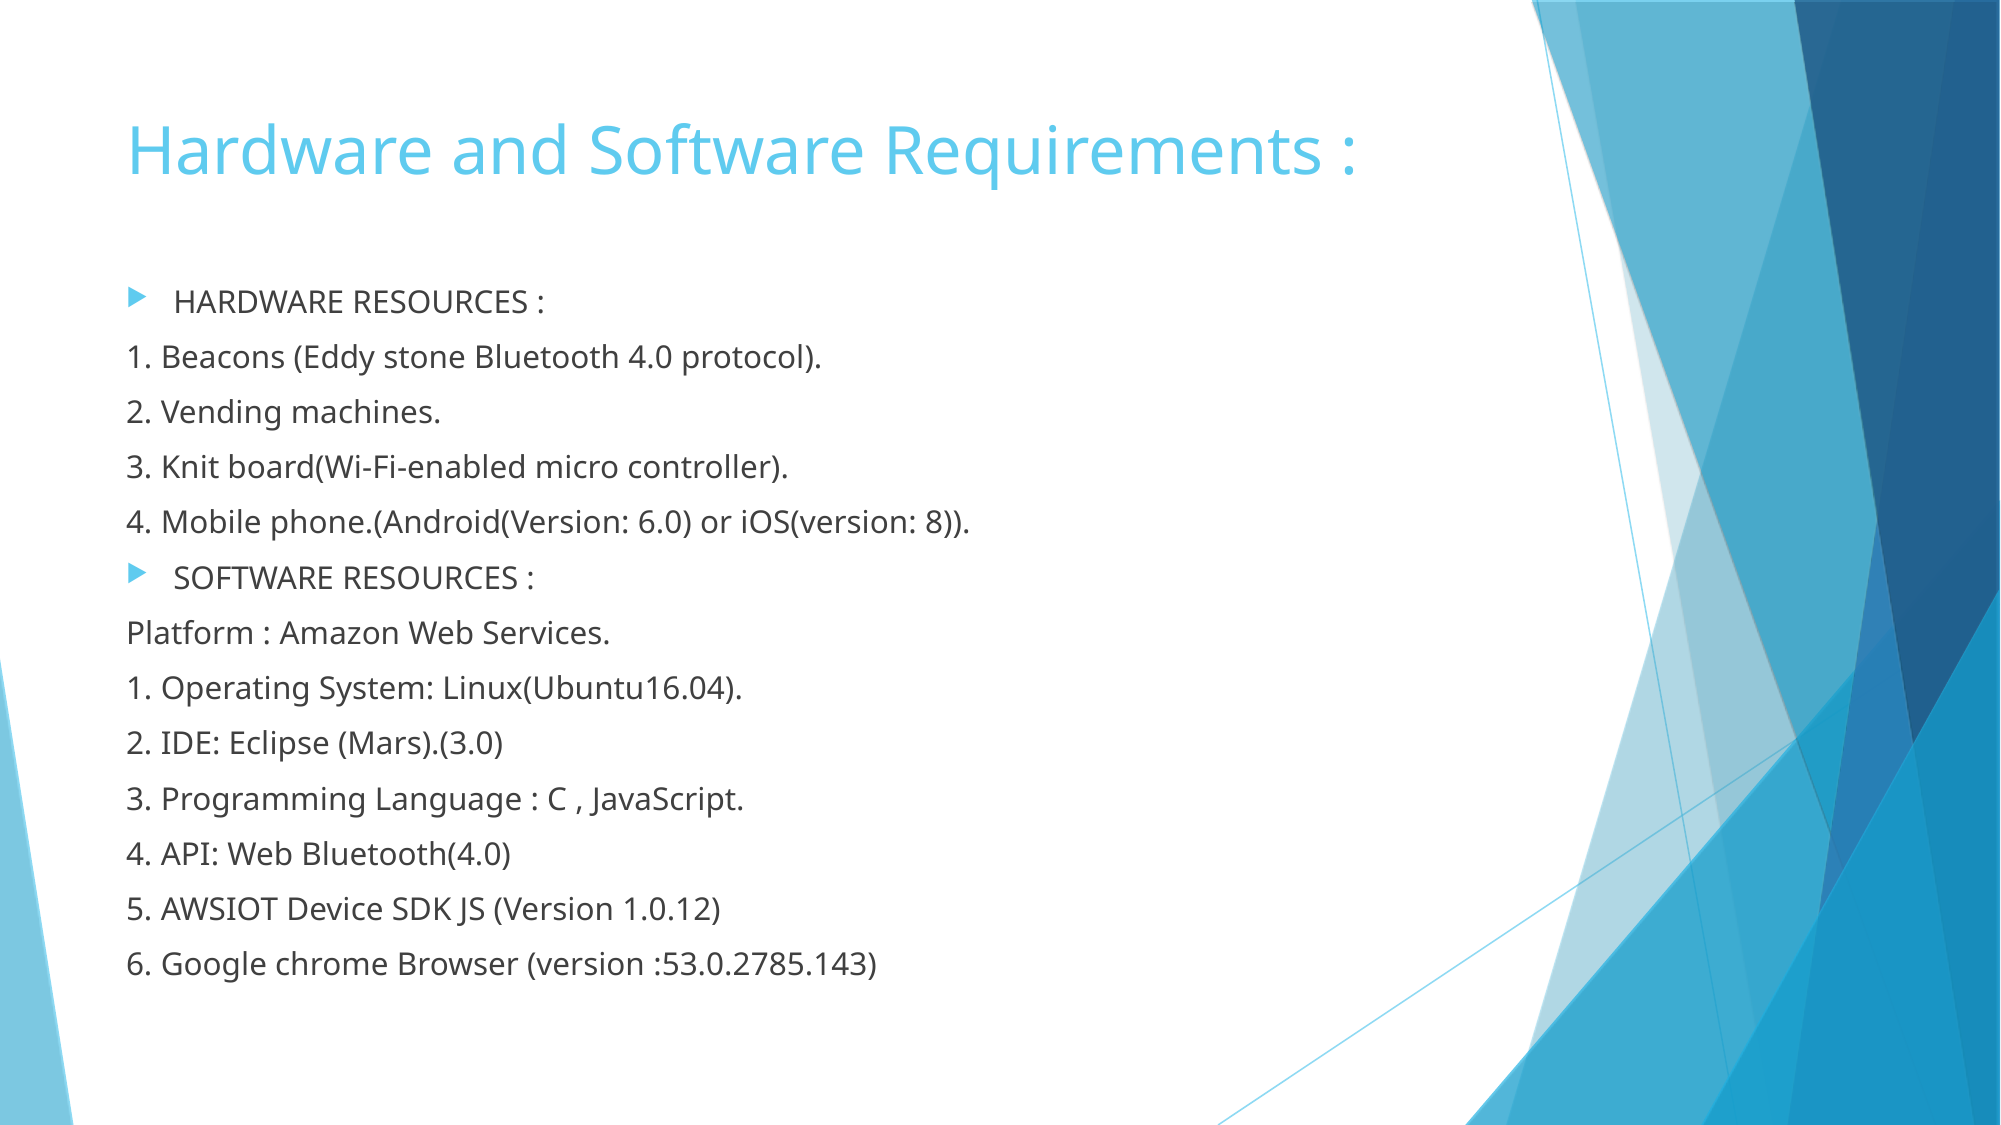

# Hardware and Software Requirements :
HARDWARE RESOURCES :
1. Beacons (Eddy stone Bluetooth 4.0 protocol).
2. Vending machines.
3. Knit board(Wi-Fi-enabled micro controller).
4. Mobile phone.(Android(Version: 6.0) or iOS(version: 8)).
SOFTWARE RESOURCES :
Platform : Amazon Web Services.
1. Operating System: Linux(Ubuntu16.04).
2. IDE: Eclipse (Mars).(3.0)
3. Programming Language : C , JavaScript.
4. API: Web Bluetooth(4.0)
5. AWSIOT Device SDK JS (Version 1.0.12)
6. Google chrome Browser (version :53.0.2785.143)